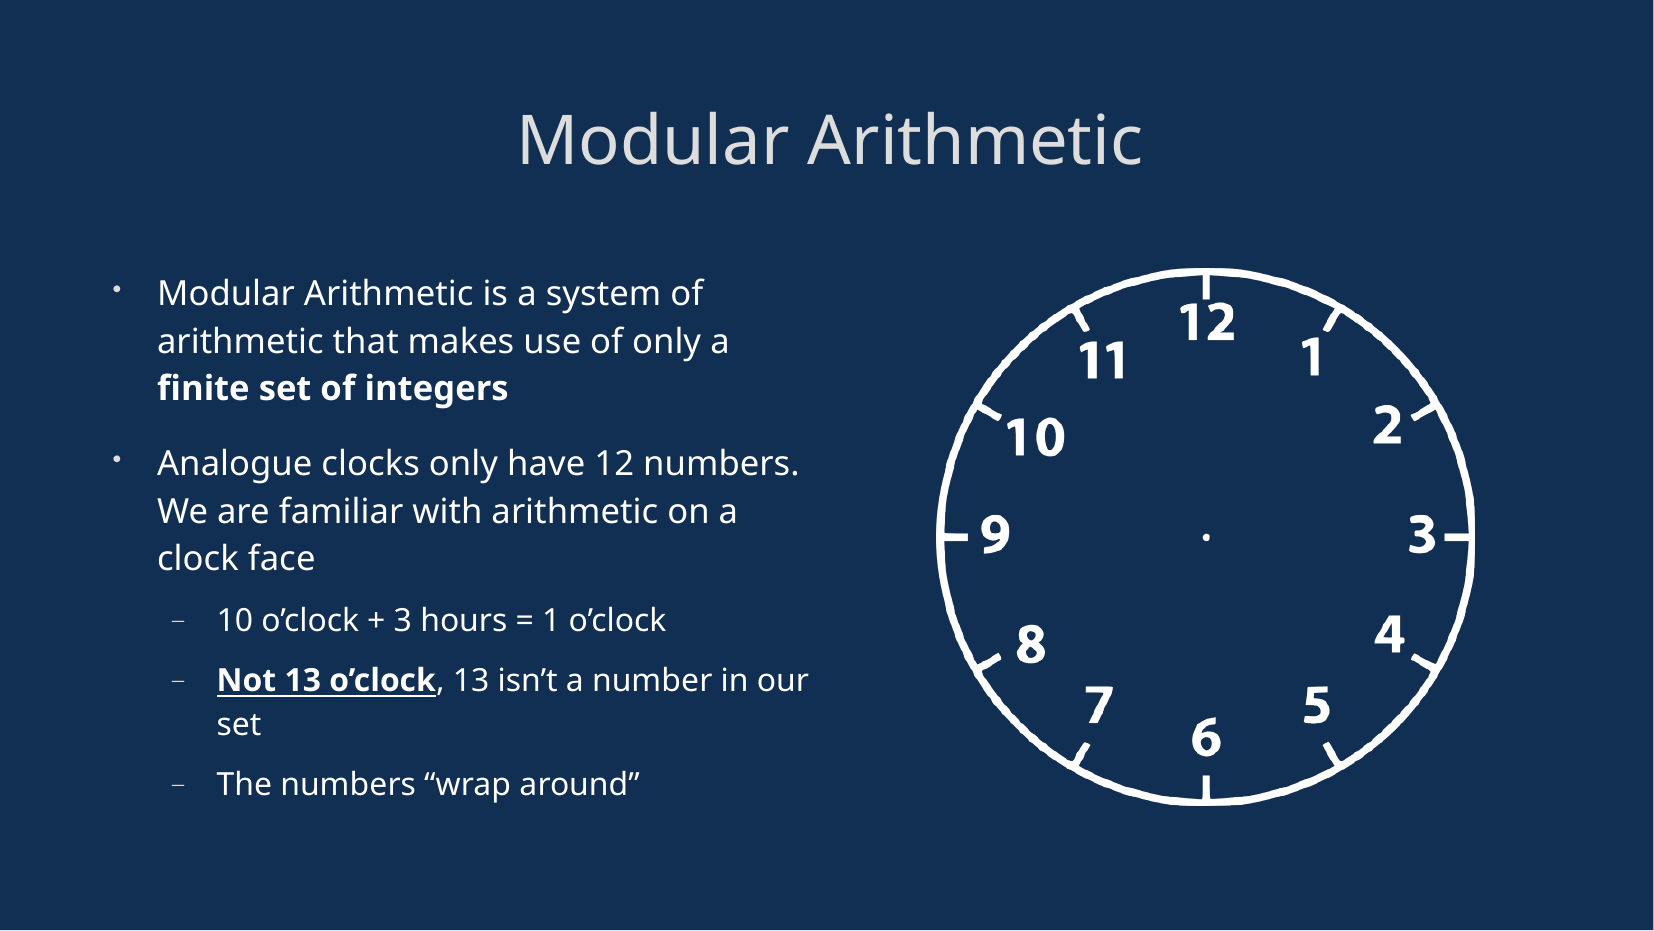

# Modular Arithmetic
Modular Arithmetic is a system of arithmetic that makes use of only a finite set of integers
Analogue clocks only have 12 numbers. We are familiar with arithmetic on a clock face
10 o’clock + 3 hours = 1 o’clock
Not 13 o’clock, 13 isn’t a number in our set
The numbers “wrap around”